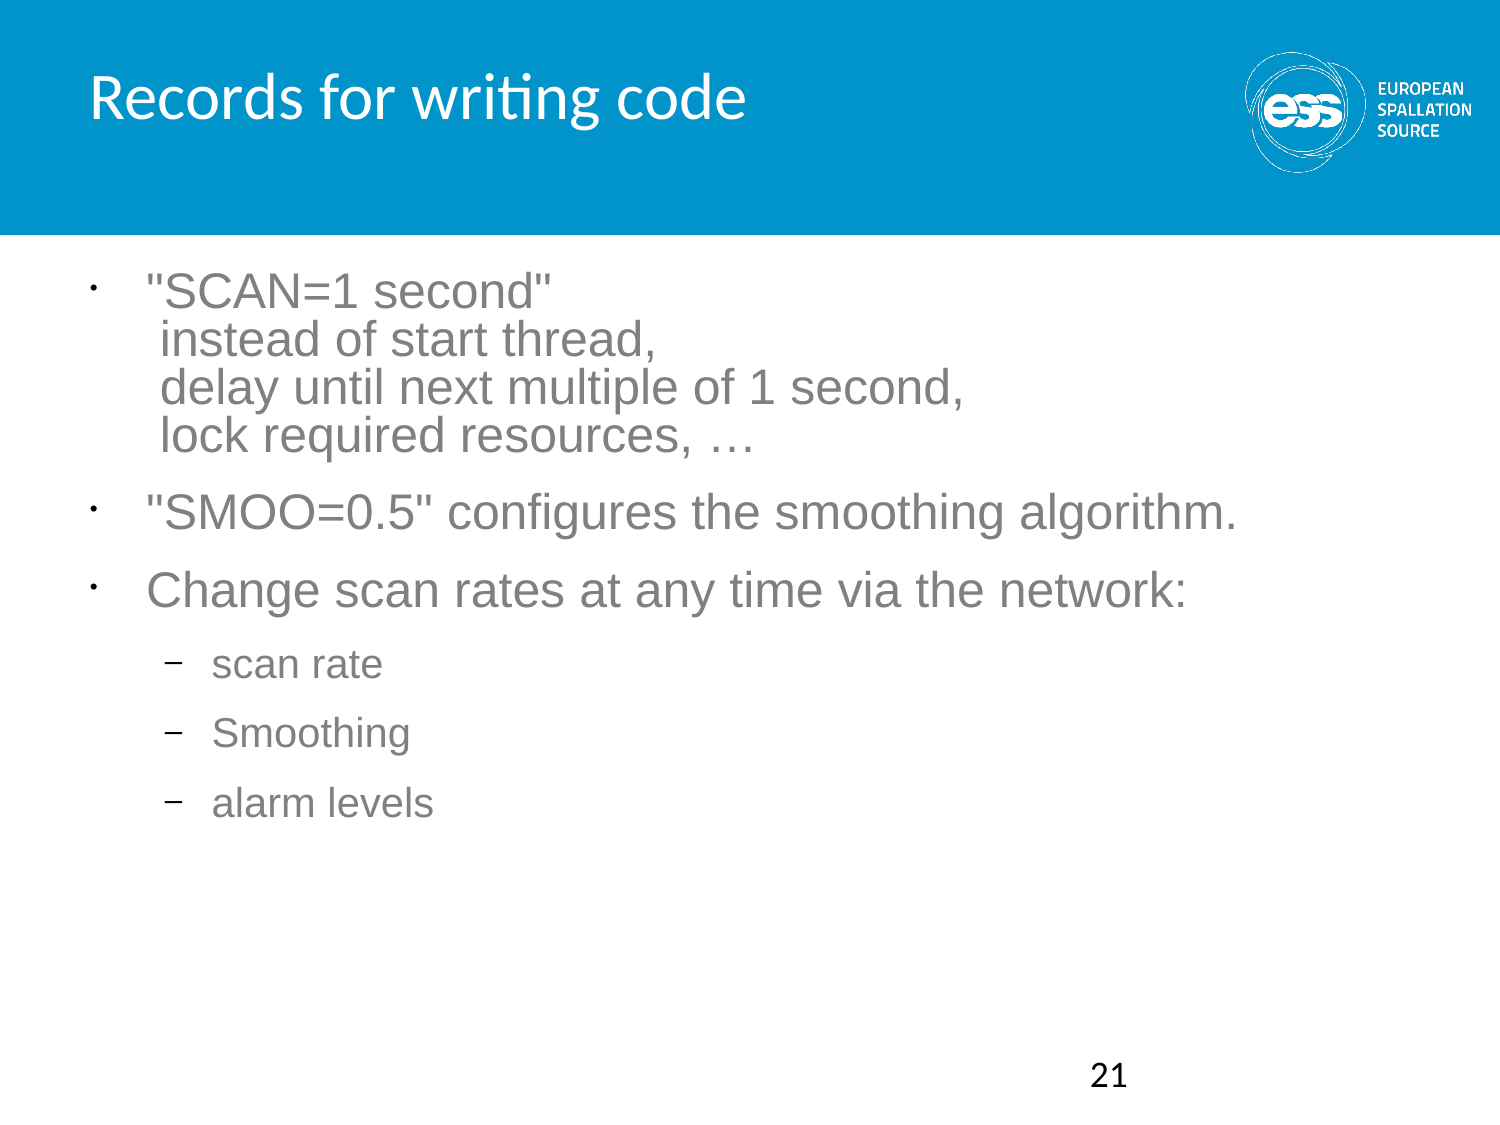

# Records for writing code
"SCAN=1 second"
 instead of start thread,
 delay until next multiple of 1 second,
 lock required resources, …
"SMOO=0.5" configures the smoothing algorithm.
Change scan rates at any time via the network:
scan rate
Smoothing
alarm levels